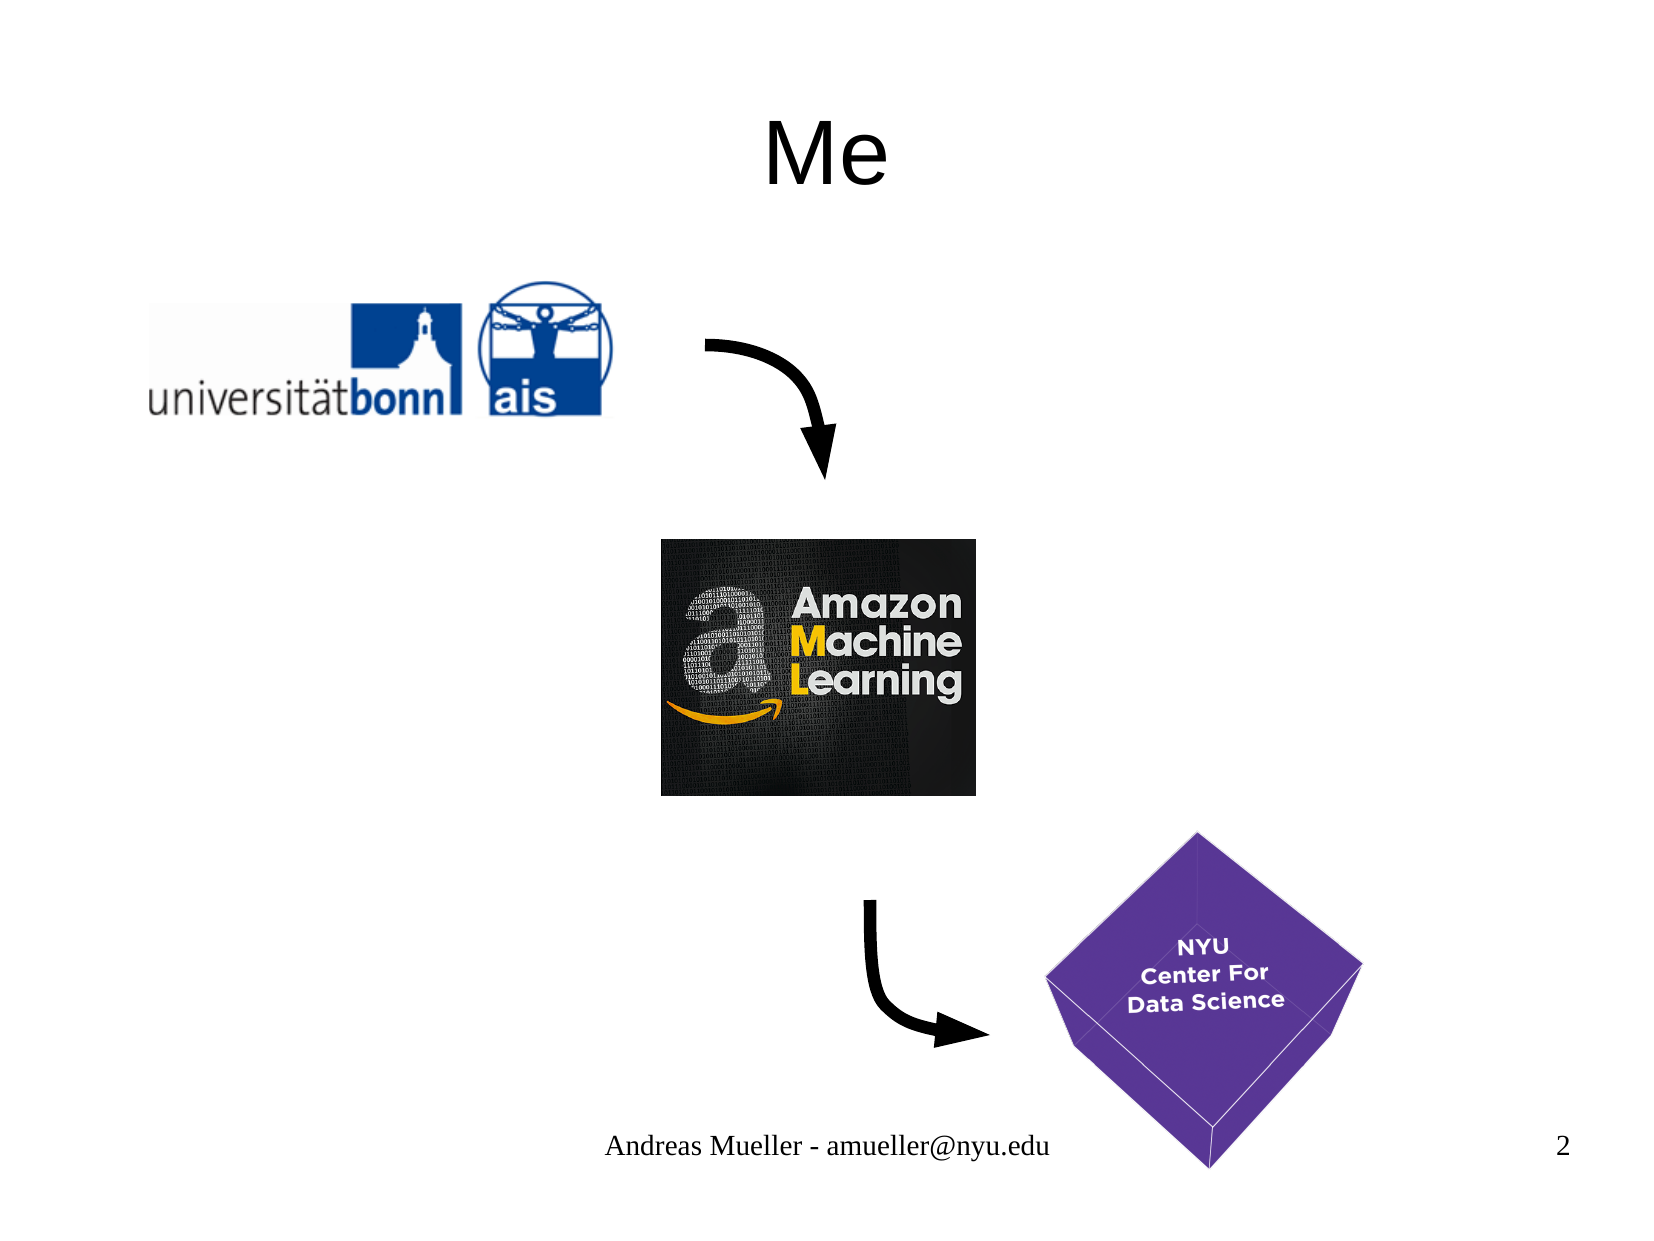

# Me
Andreas Mueller - amueller@nyu.edu
2